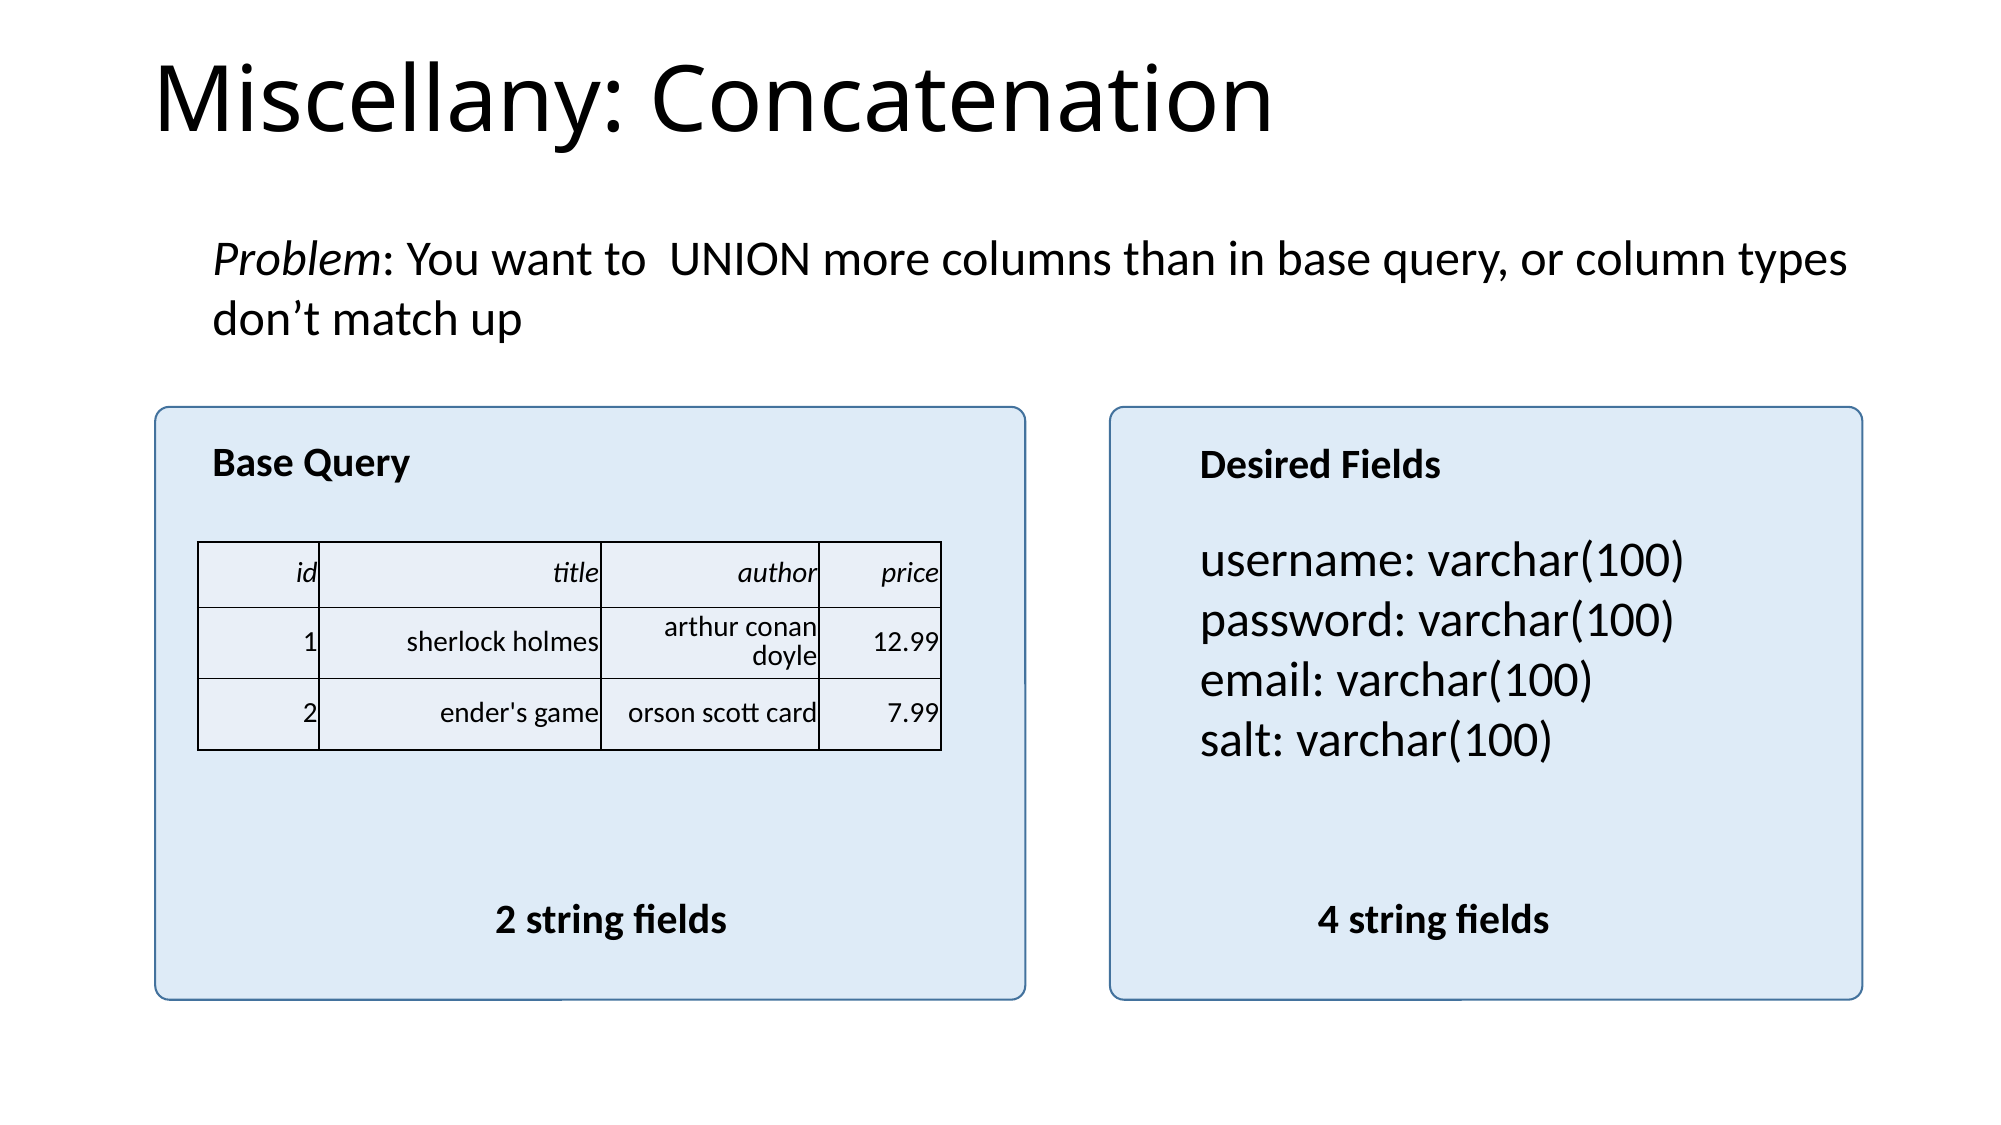

# Miscellany: Concatenation
Problem: You want to UNION more columns than in base query, or column types don’t match up
Base Query
Desired Fields
username: varchar(100)
password: varchar(100)
email: varchar(100)
salt: varchar(100)
| id | title | author | price |
| --- | --- | --- | --- |
| 1 | sherlock holmes | arthur conan doyle | 12.99 |
| 2 | ender's game | orson scott card | 7.99 |
2 string fields
4 string fields